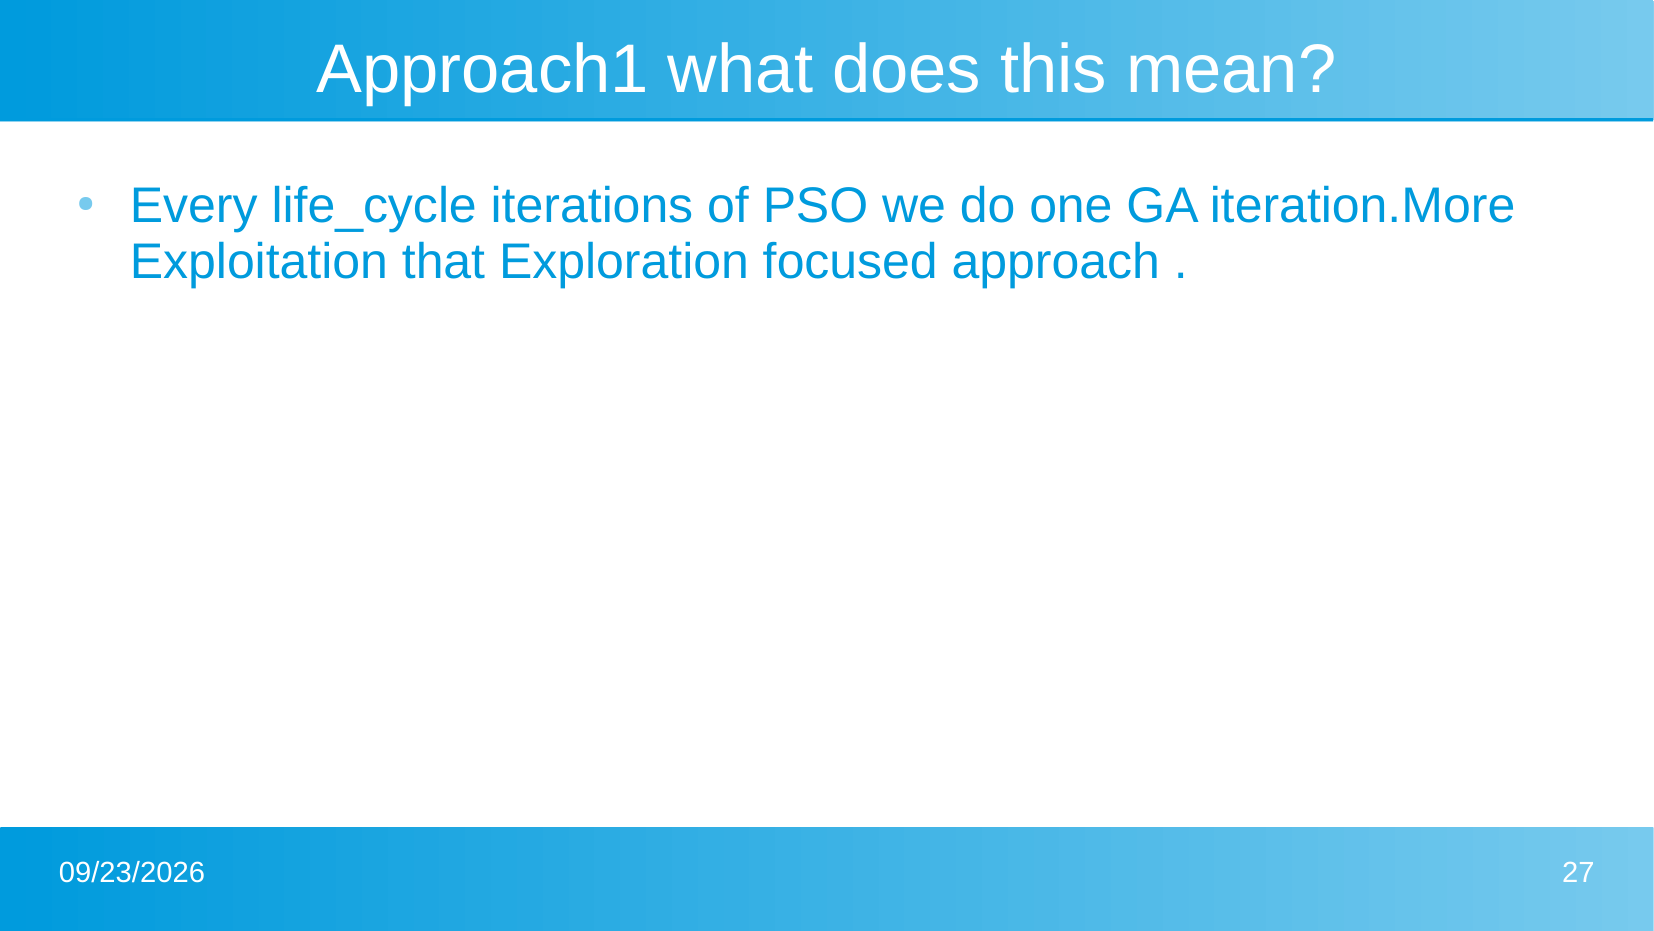

# Approach1 what does this mean?
Every life_cycle iterations of PSO we do one GA iteration.More Exploitation that Exploration focused approach .
27